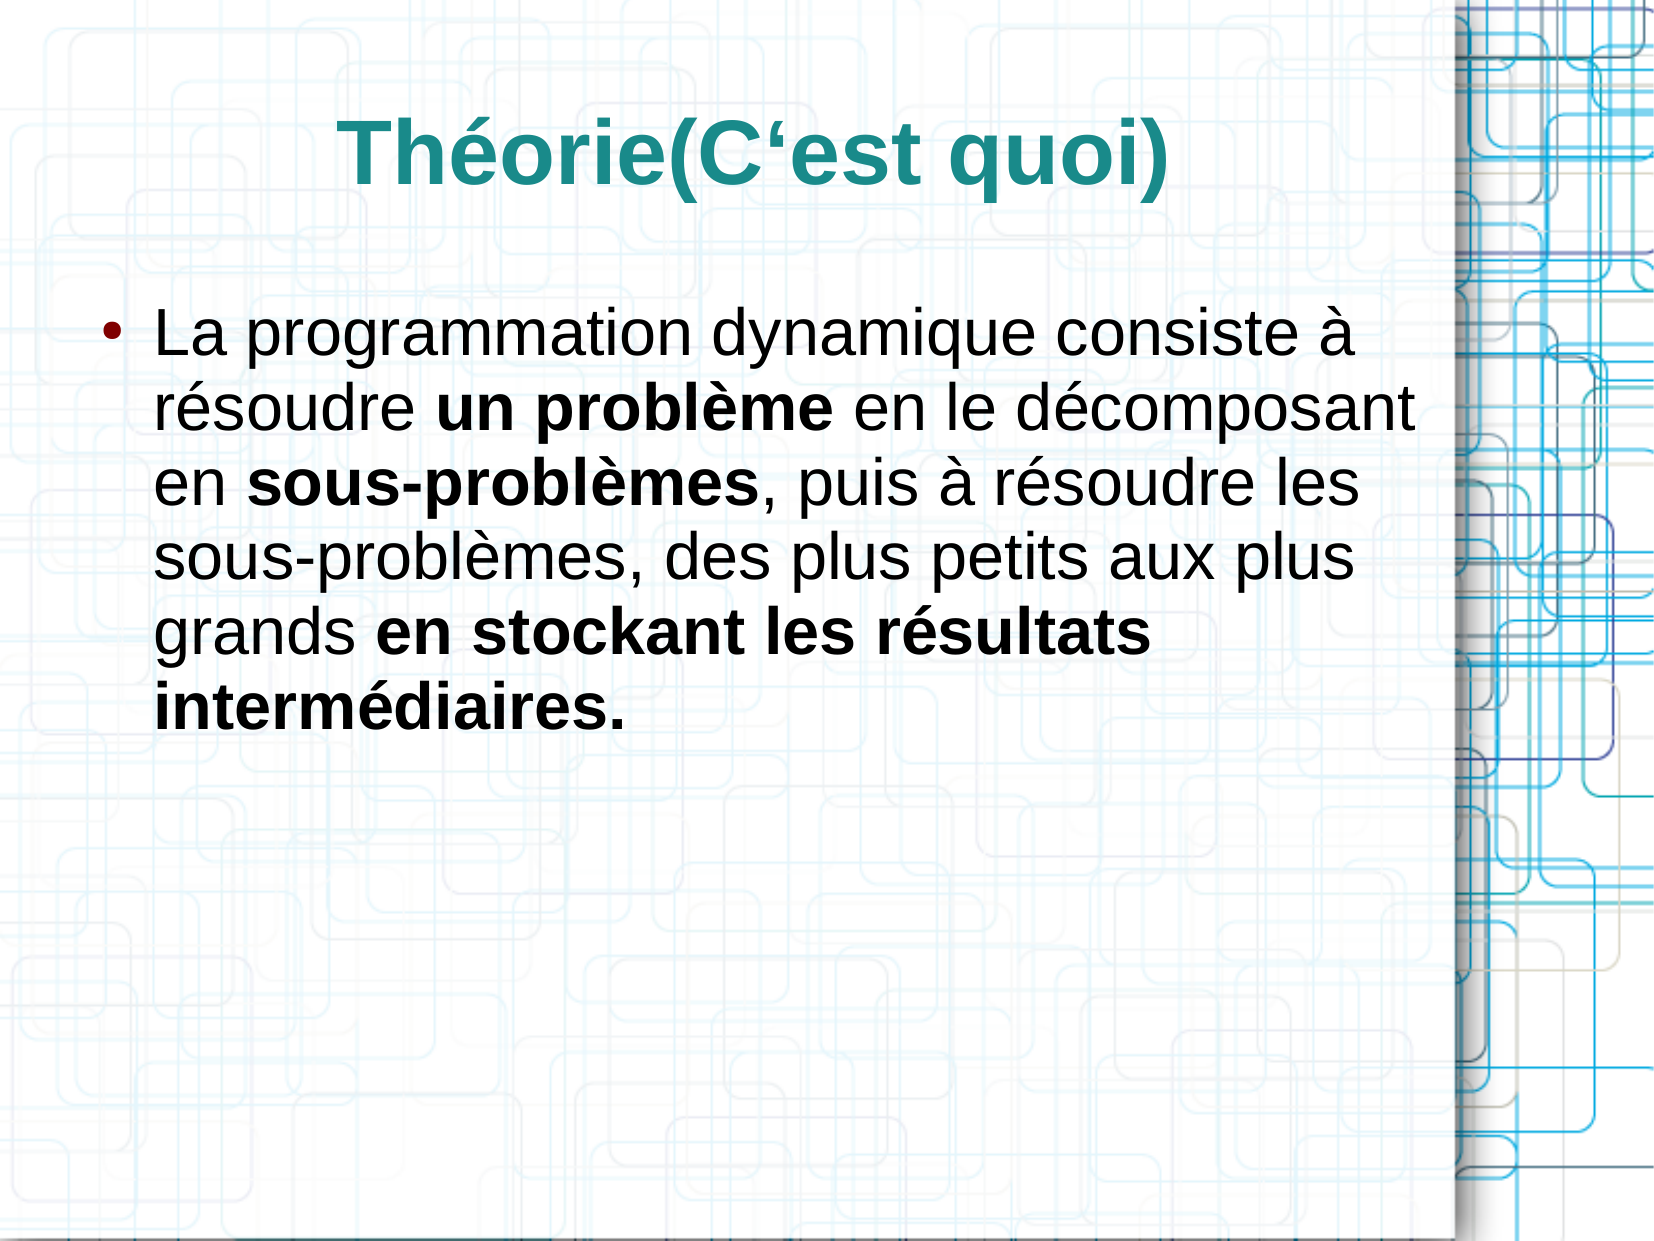

# Théorie(C‘est quoi)
La programmation dynamique consiste à résoudre un problème en le décomposant en sous-problèmes, puis à résoudre les sous-problèmes, des plus petits aux plus grands en stockant les résultats intermédiaires.